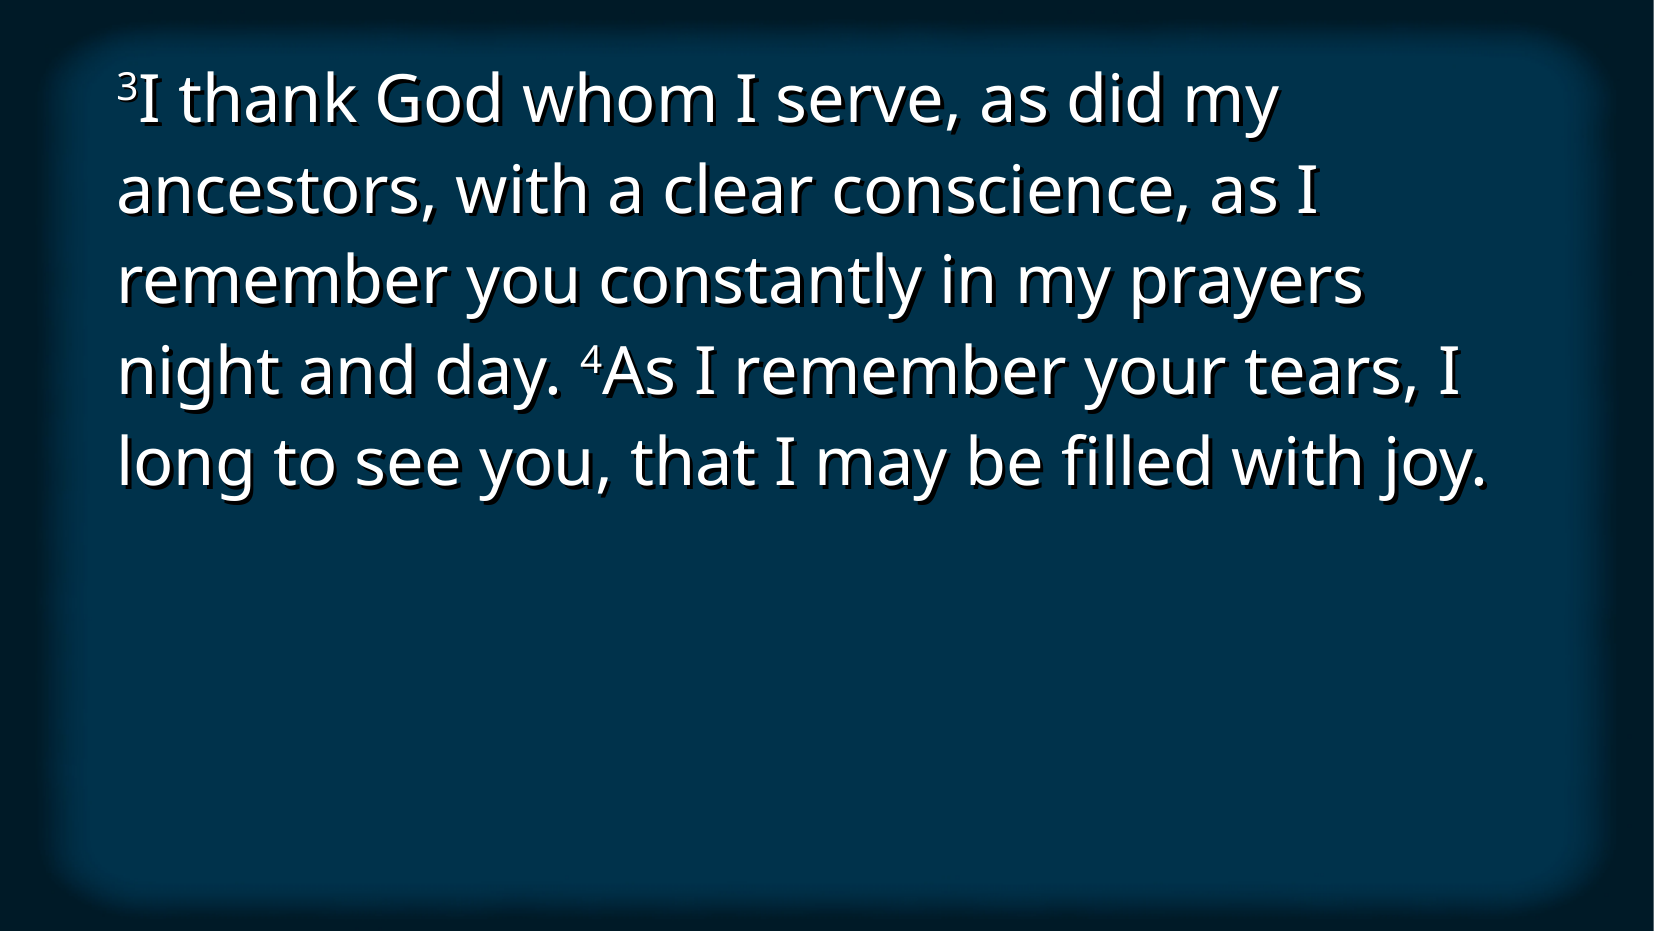

3I thank God whom I serve, as did my ancestors, with a clear conscience, as I remember you constantly in my prayers night and day. 4As I remember your tears, I long to see you, that I may be filled with joy.